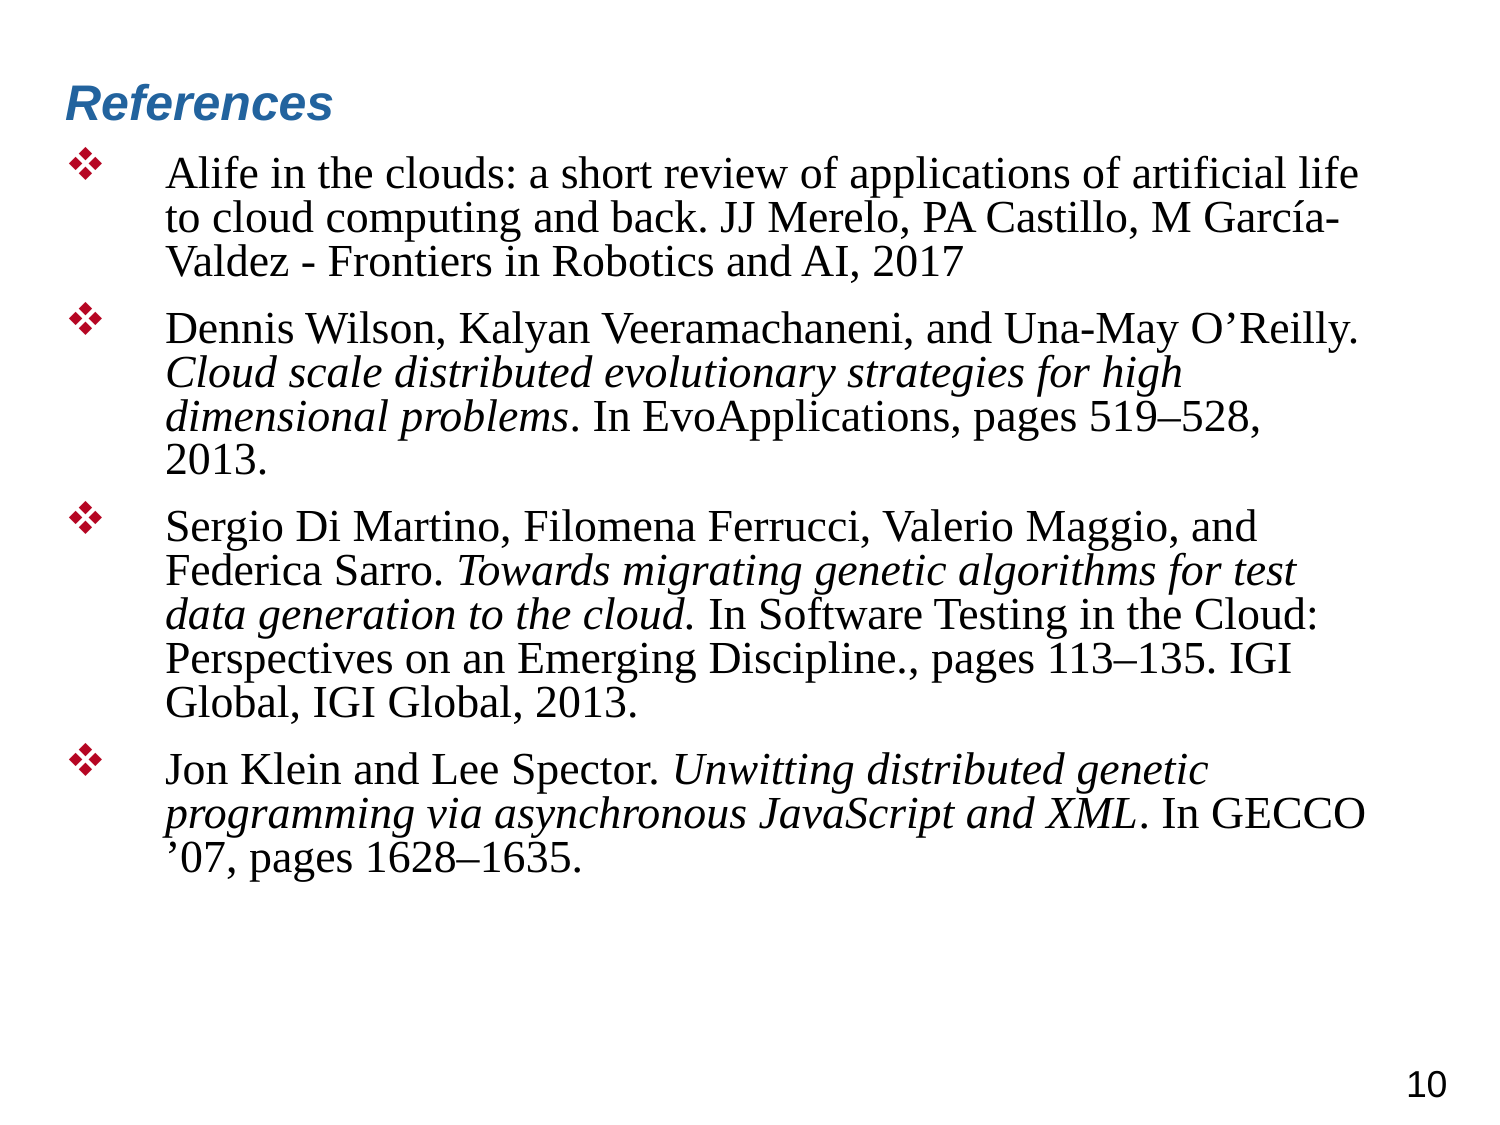

# References
Alife in the clouds: a short review of applications of artificial life to cloud computing and back. JJ Merelo, PA Castillo, M García-Valdez - Frontiers in Robotics and AI, 2017
Dennis Wilson, Kalyan Veeramachaneni, and Una-May O’Reilly. Cloud scale distributed evolutionary strategies for high dimensional problems. In EvoApplications, pages 519–528, 2013.
Sergio Di Martino, Filomena Ferrucci, Valerio Maggio, and Federica Sarro. Towards migrating genetic algorithms for test data generation to the cloud. In Software Testing in the Cloud: Perspectives on an Emerging Discipline., pages 113–135. IGI Global, IGI Global, 2013.
Jon Klein and Lee Spector. Unwitting distributed genetic programming via asynchronous JavaScript and XML. In GECCO ’07, pages 1628–1635.